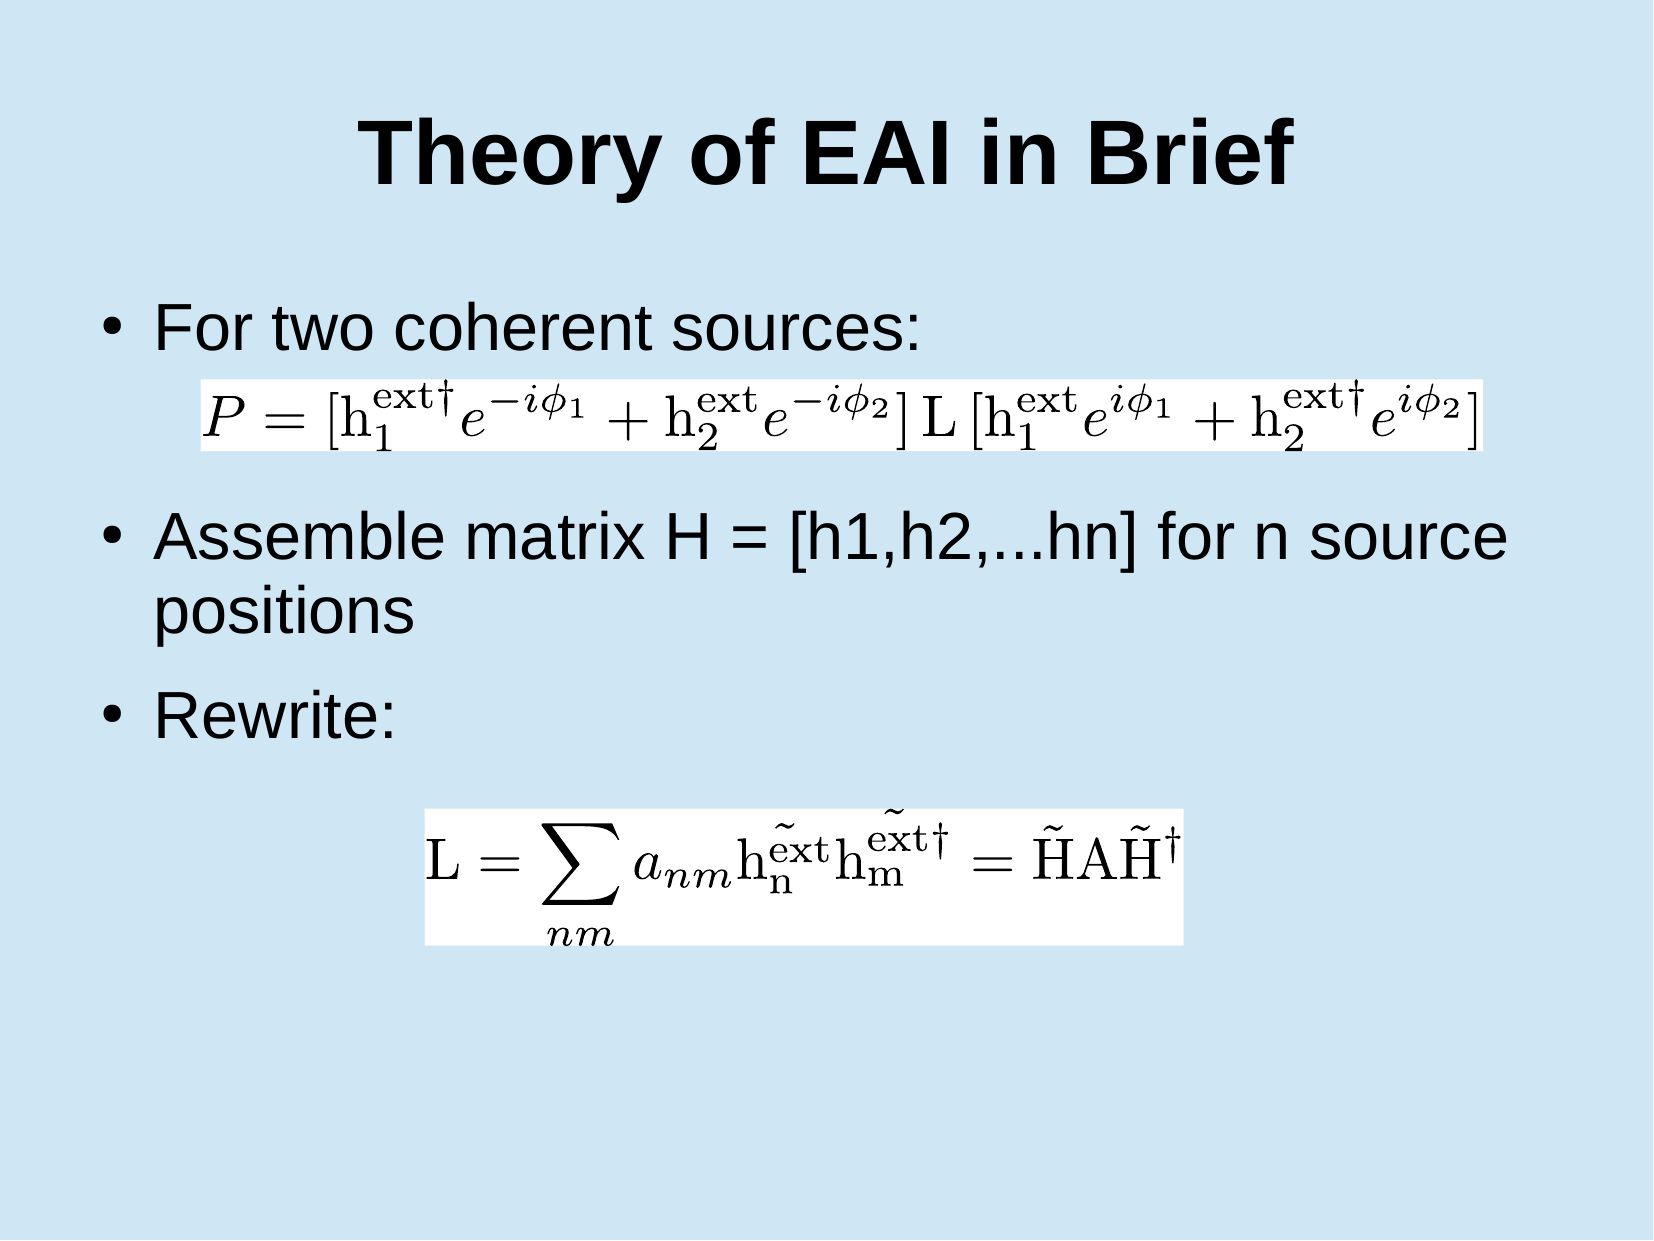

# Theory of EAI in Brief
For two coherent sources:
Assemble matrix H = [h1,h2,...hn] for n source positions
Rewrite: